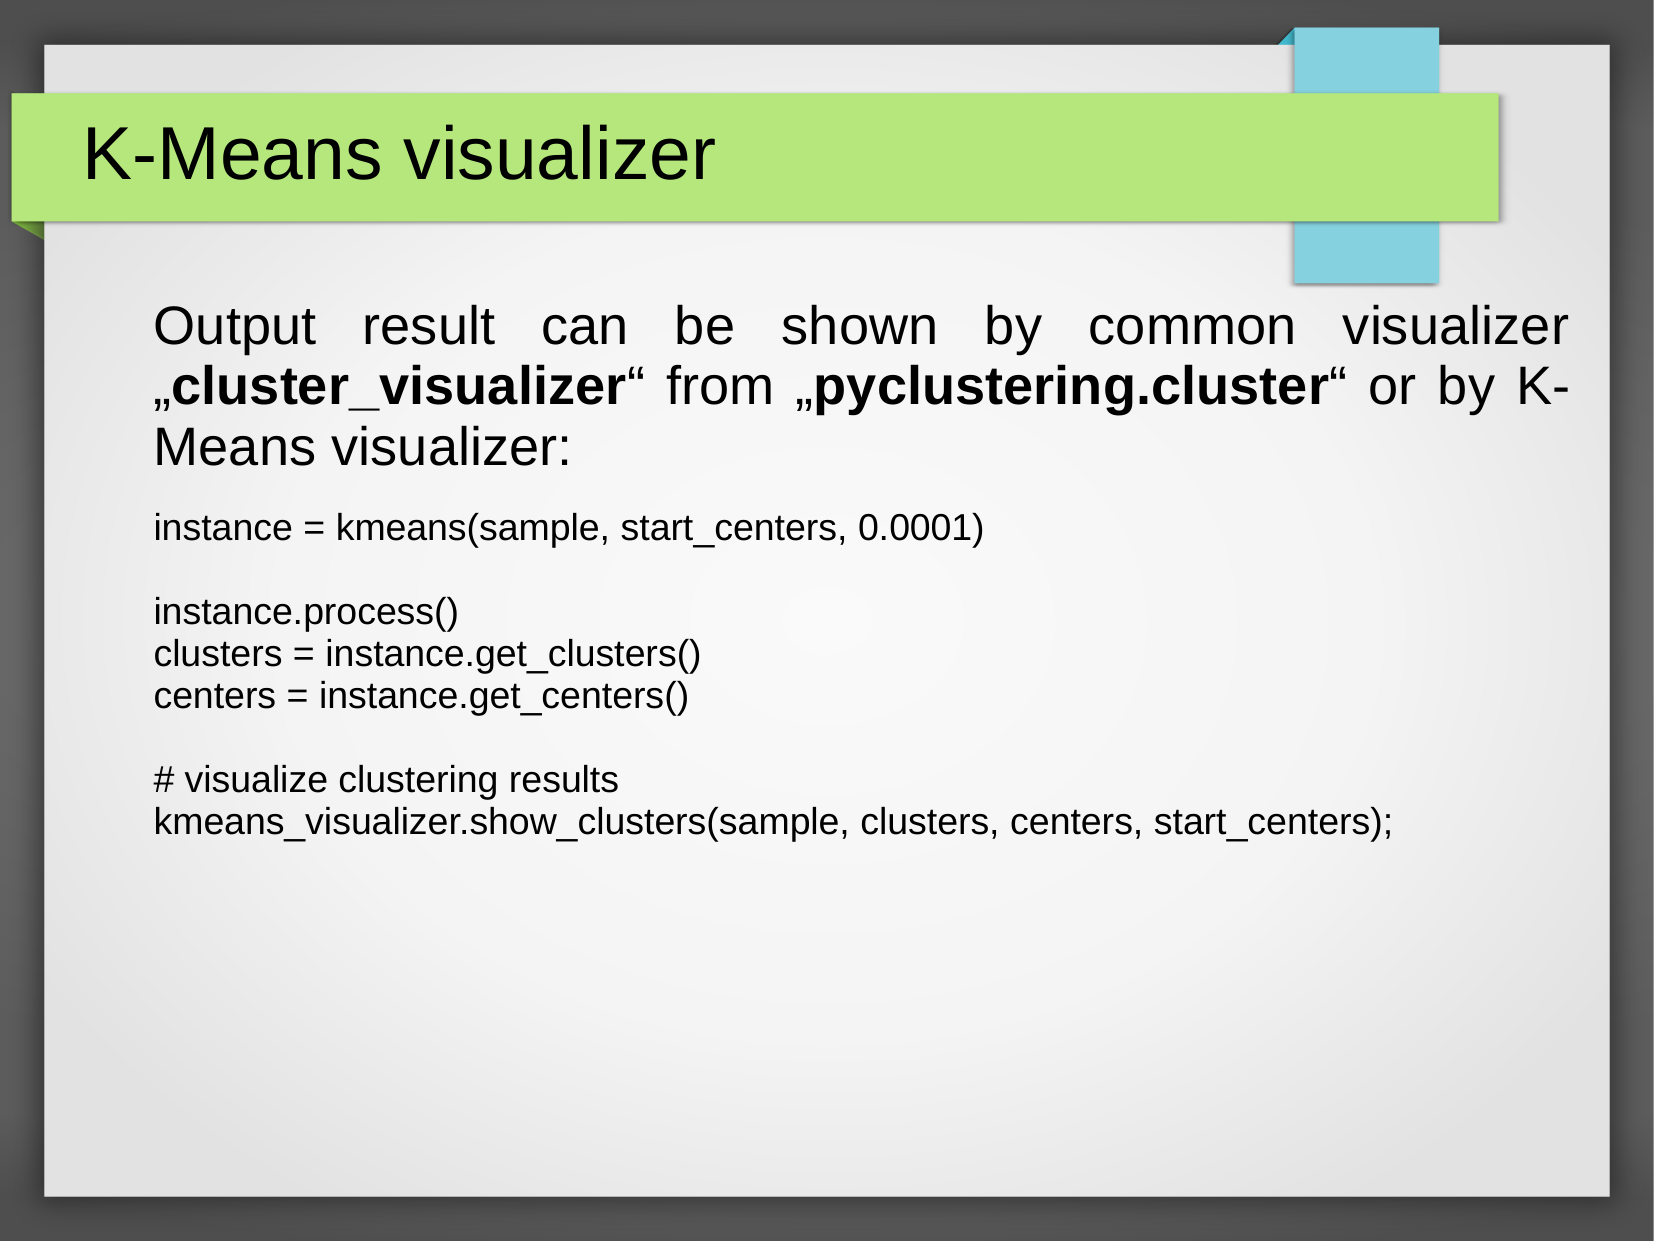

# K-Means visualizer
Output result can be shown by common visualizer „cluster_visualizer“ from „pyclustering.cluster“ or by K-Means visualizer:
instance = kmeans(sample, start_centers, 0.0001)
instance.process()
clusters = instance.get_clusters()
centers = instance.get_centers()
# visualize clustering results
kmeans_visualizer.show_clusters(sample, clusters, centers, start_centers);